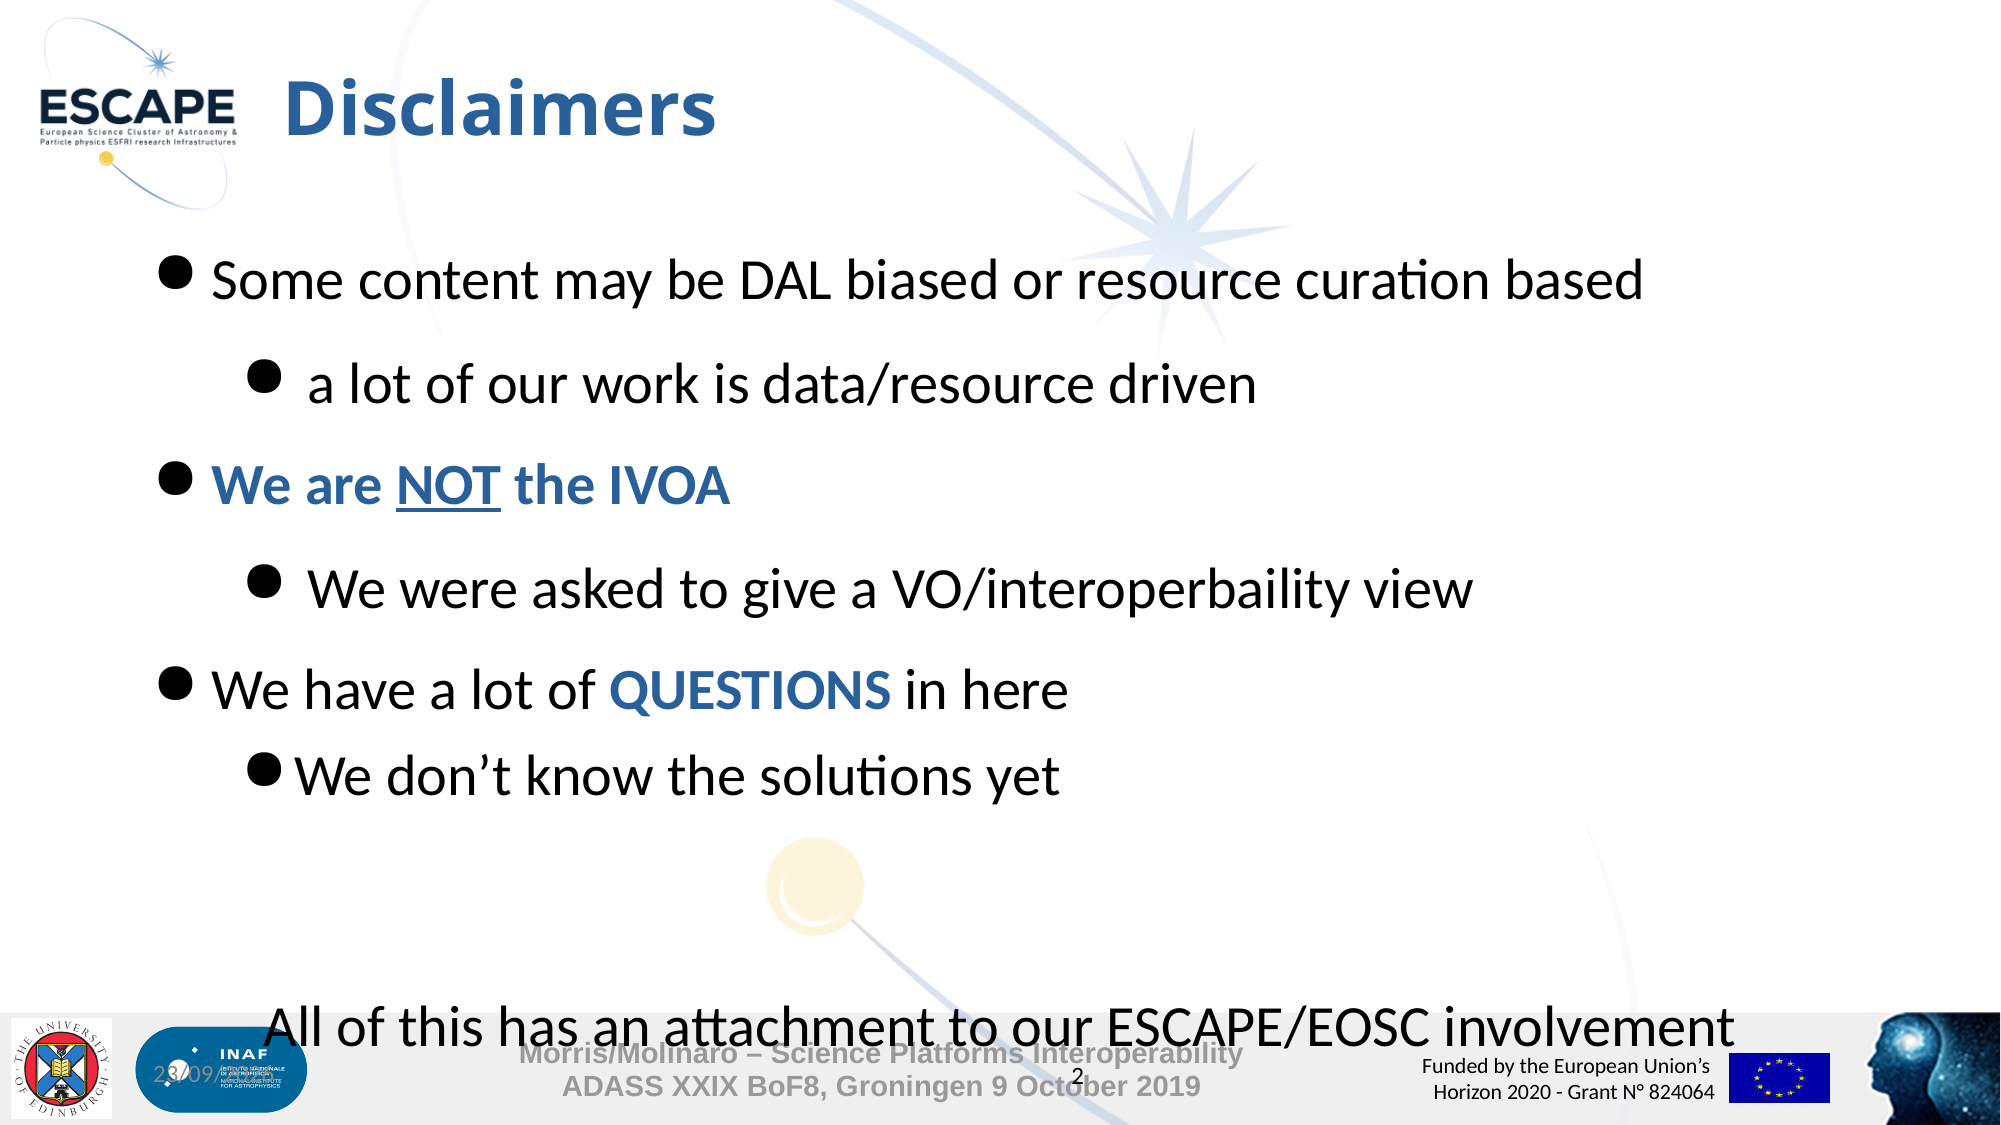

# Disclaimers
 Some content may be DAL biased or resource curation based
 a lot of our work is data/resource driven
 We are NOT the IVOA
 We were asked to give a VO/interoperbaility view
 We have a lot of QUESTIONS in here
We don’t know the solutions yet
All of this has an attachment to our ESCAPE/EOSC involvement